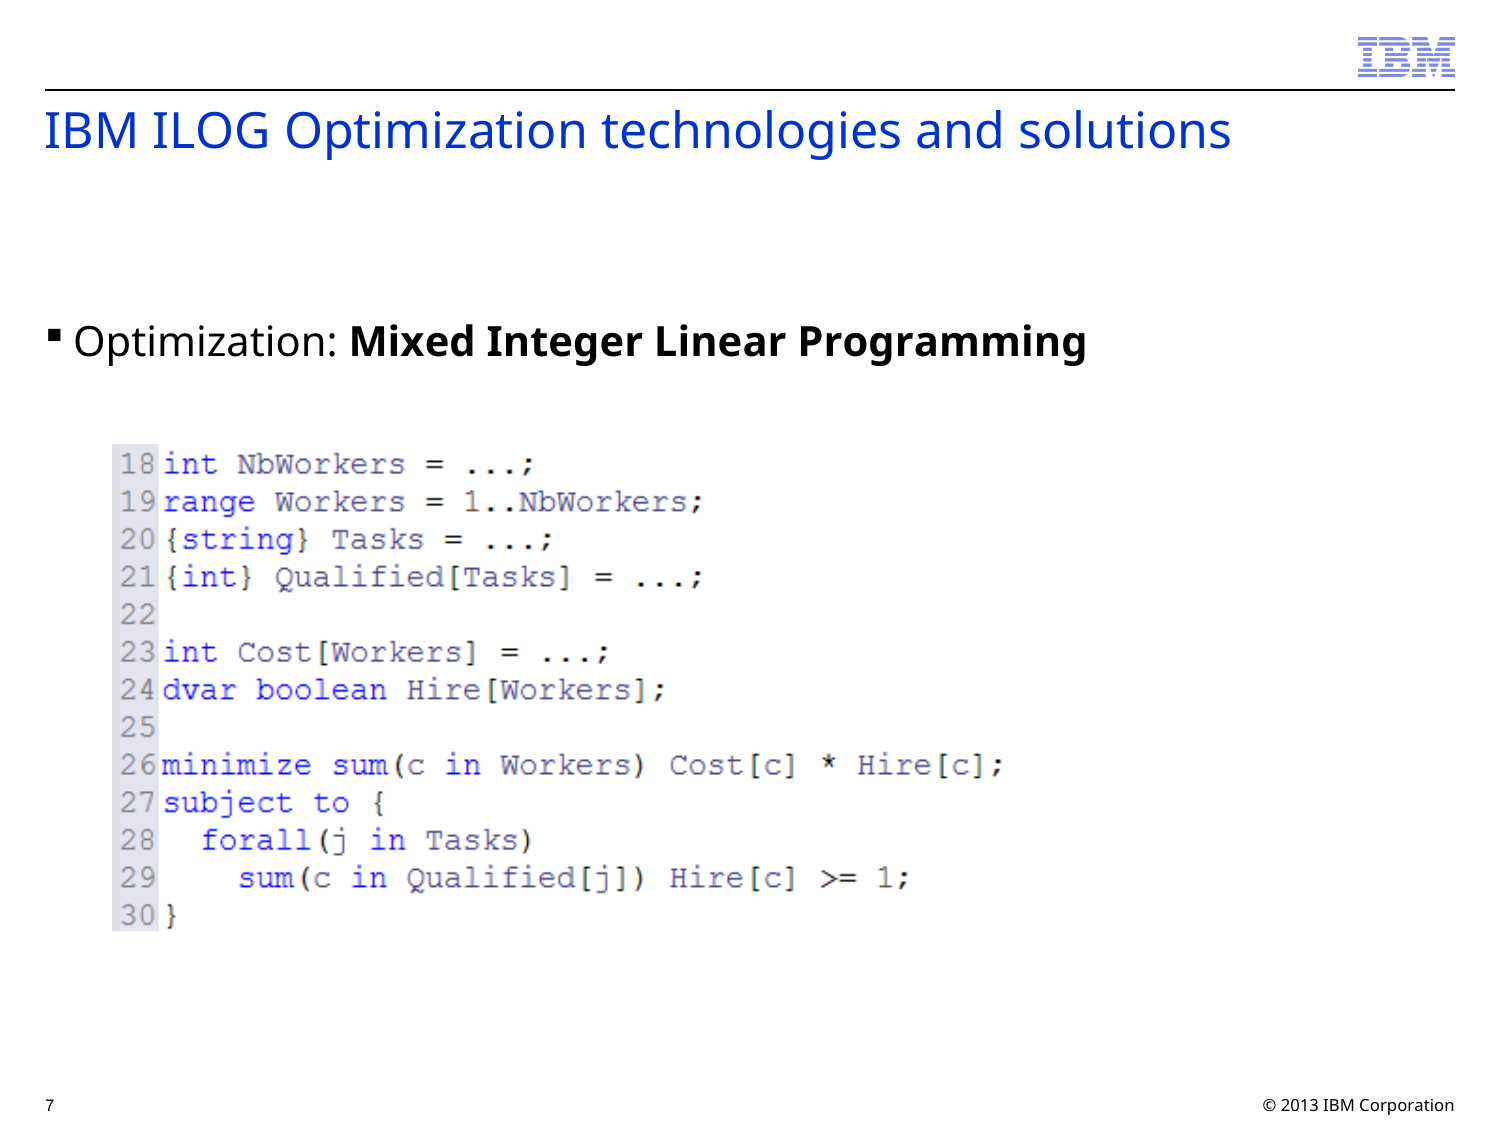

# IBM ILOG Optimization technologies and solutions
Optimization: Mixed Integer Linear Programming
7